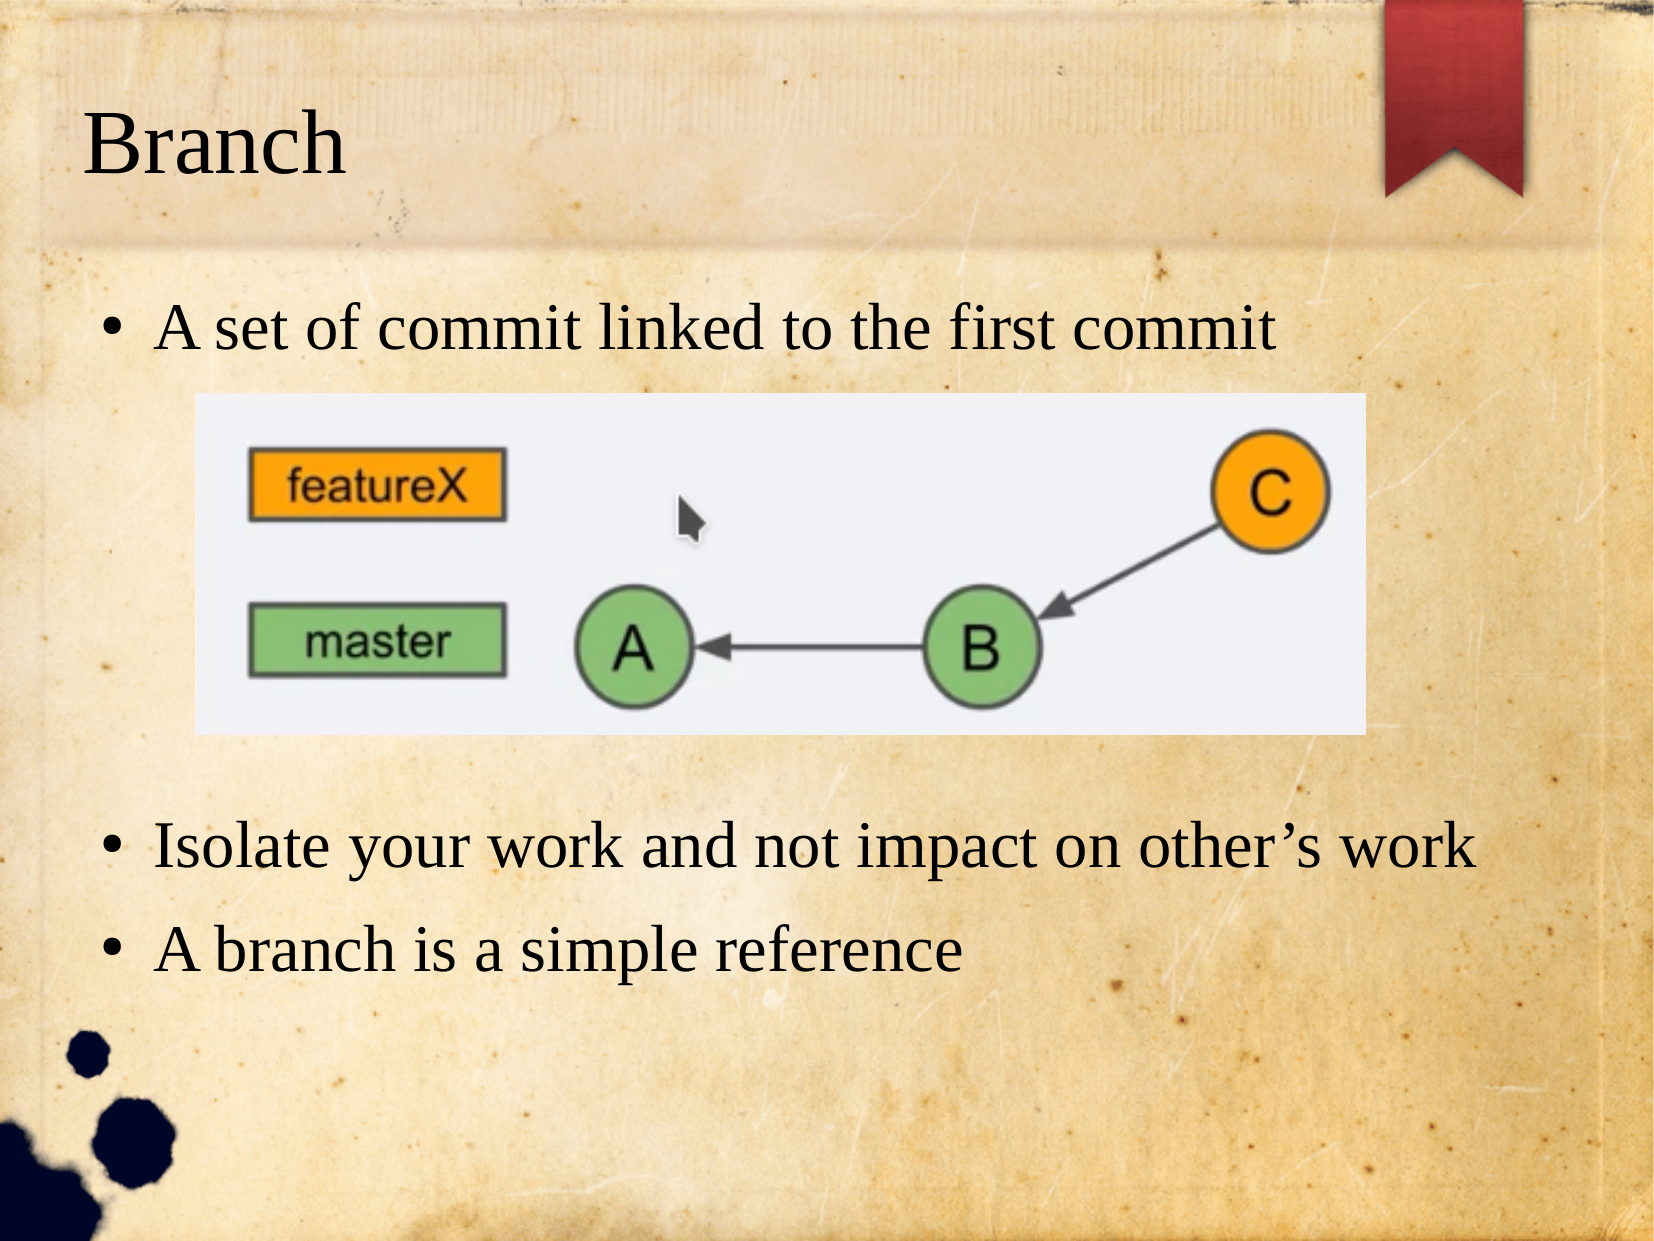

# Branch
A set of commit linked to the first commit
Isolate your work and not impact on other’s work
A branch is a simple reference